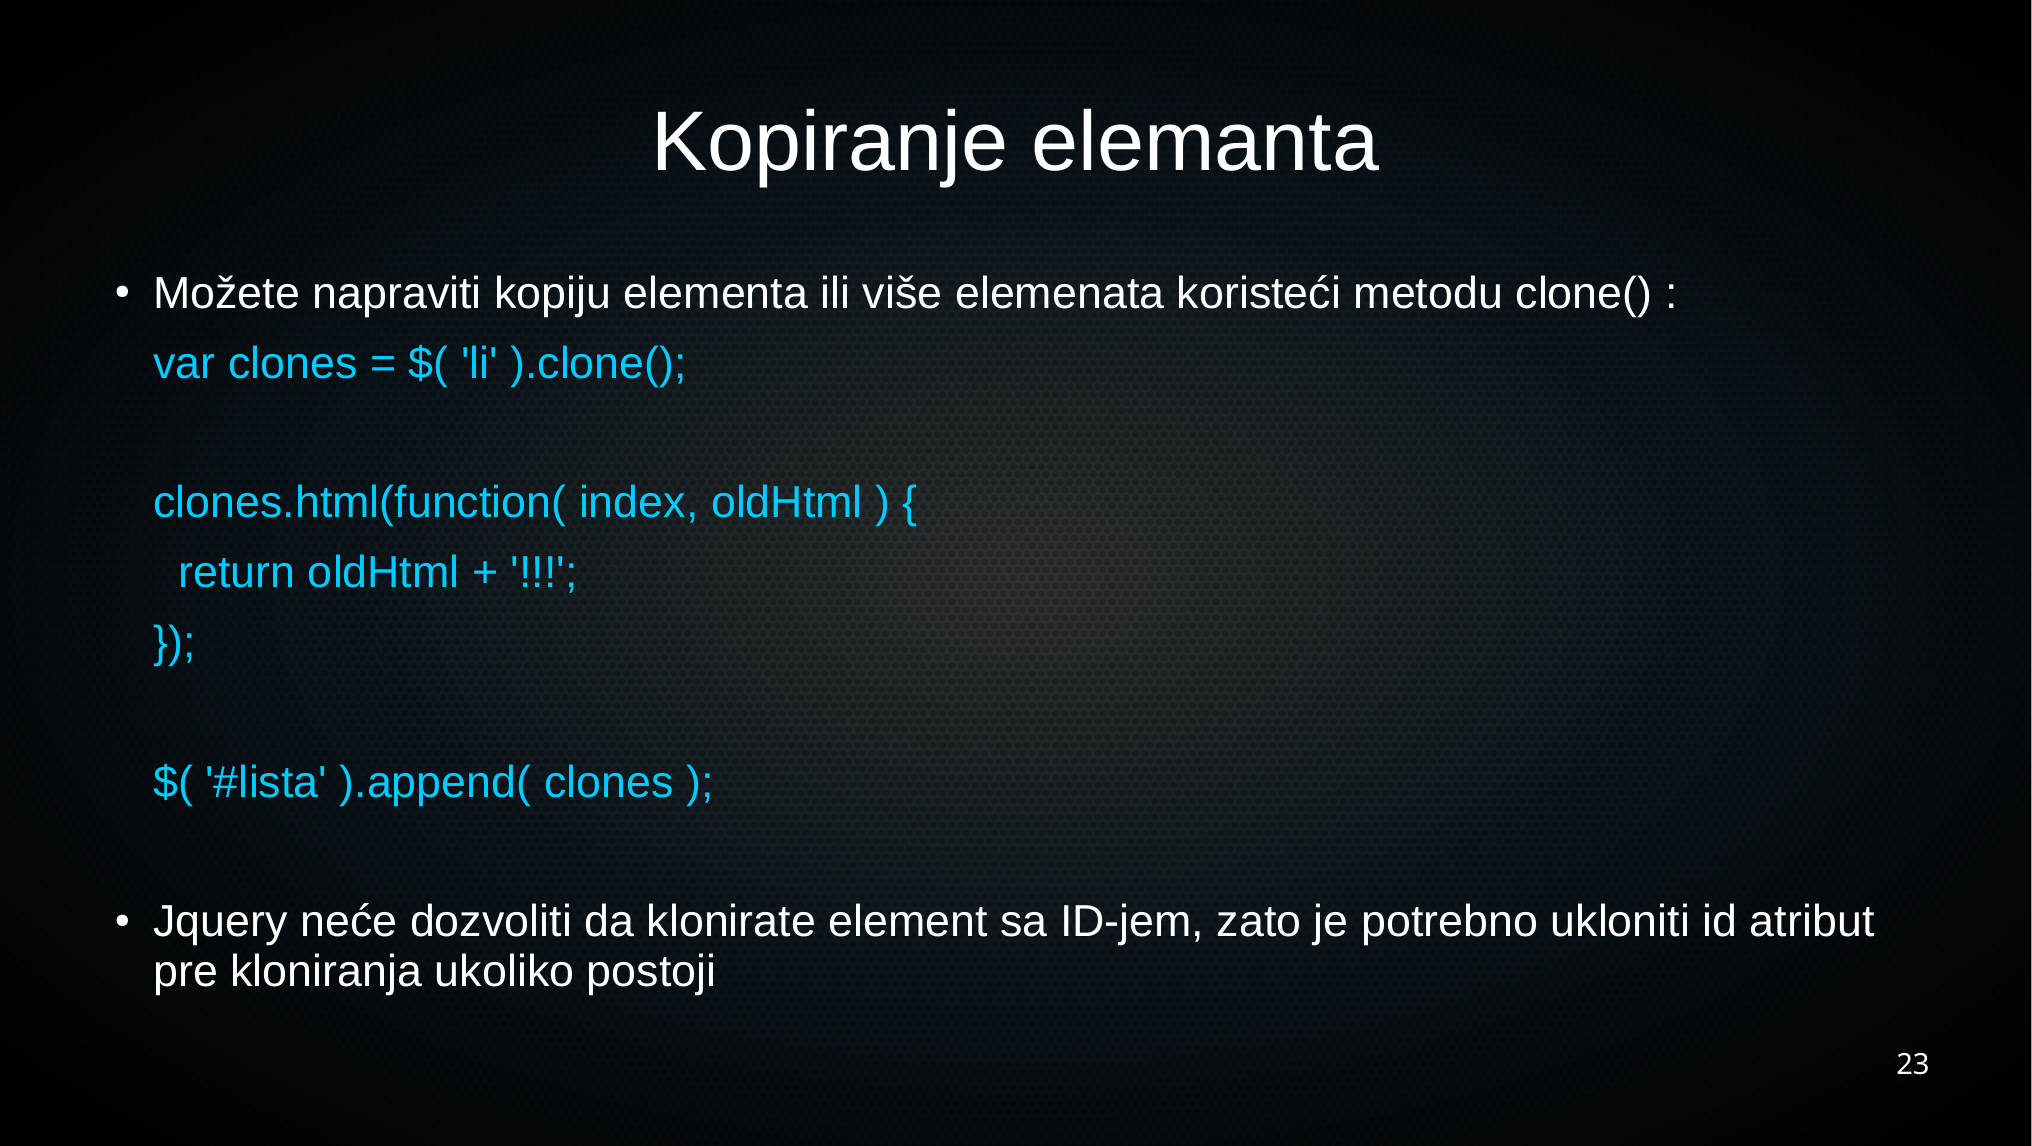

# Kopiranje elemanta
Možete napraviti kopiju elementa ili više elemenata koristeći metodu clone() :
var clones = $( 'li' ).clone();
clones.html(function( index, oldHtml ) {
 return oldHtml + '!!!';
});
$( '#lista' ).append( clones );
Jquery neće dozvoliti da klonirate element sa ID-jem, zato je potrebno ukloniti id atribut pre kloniranja ukoliko postoji
23